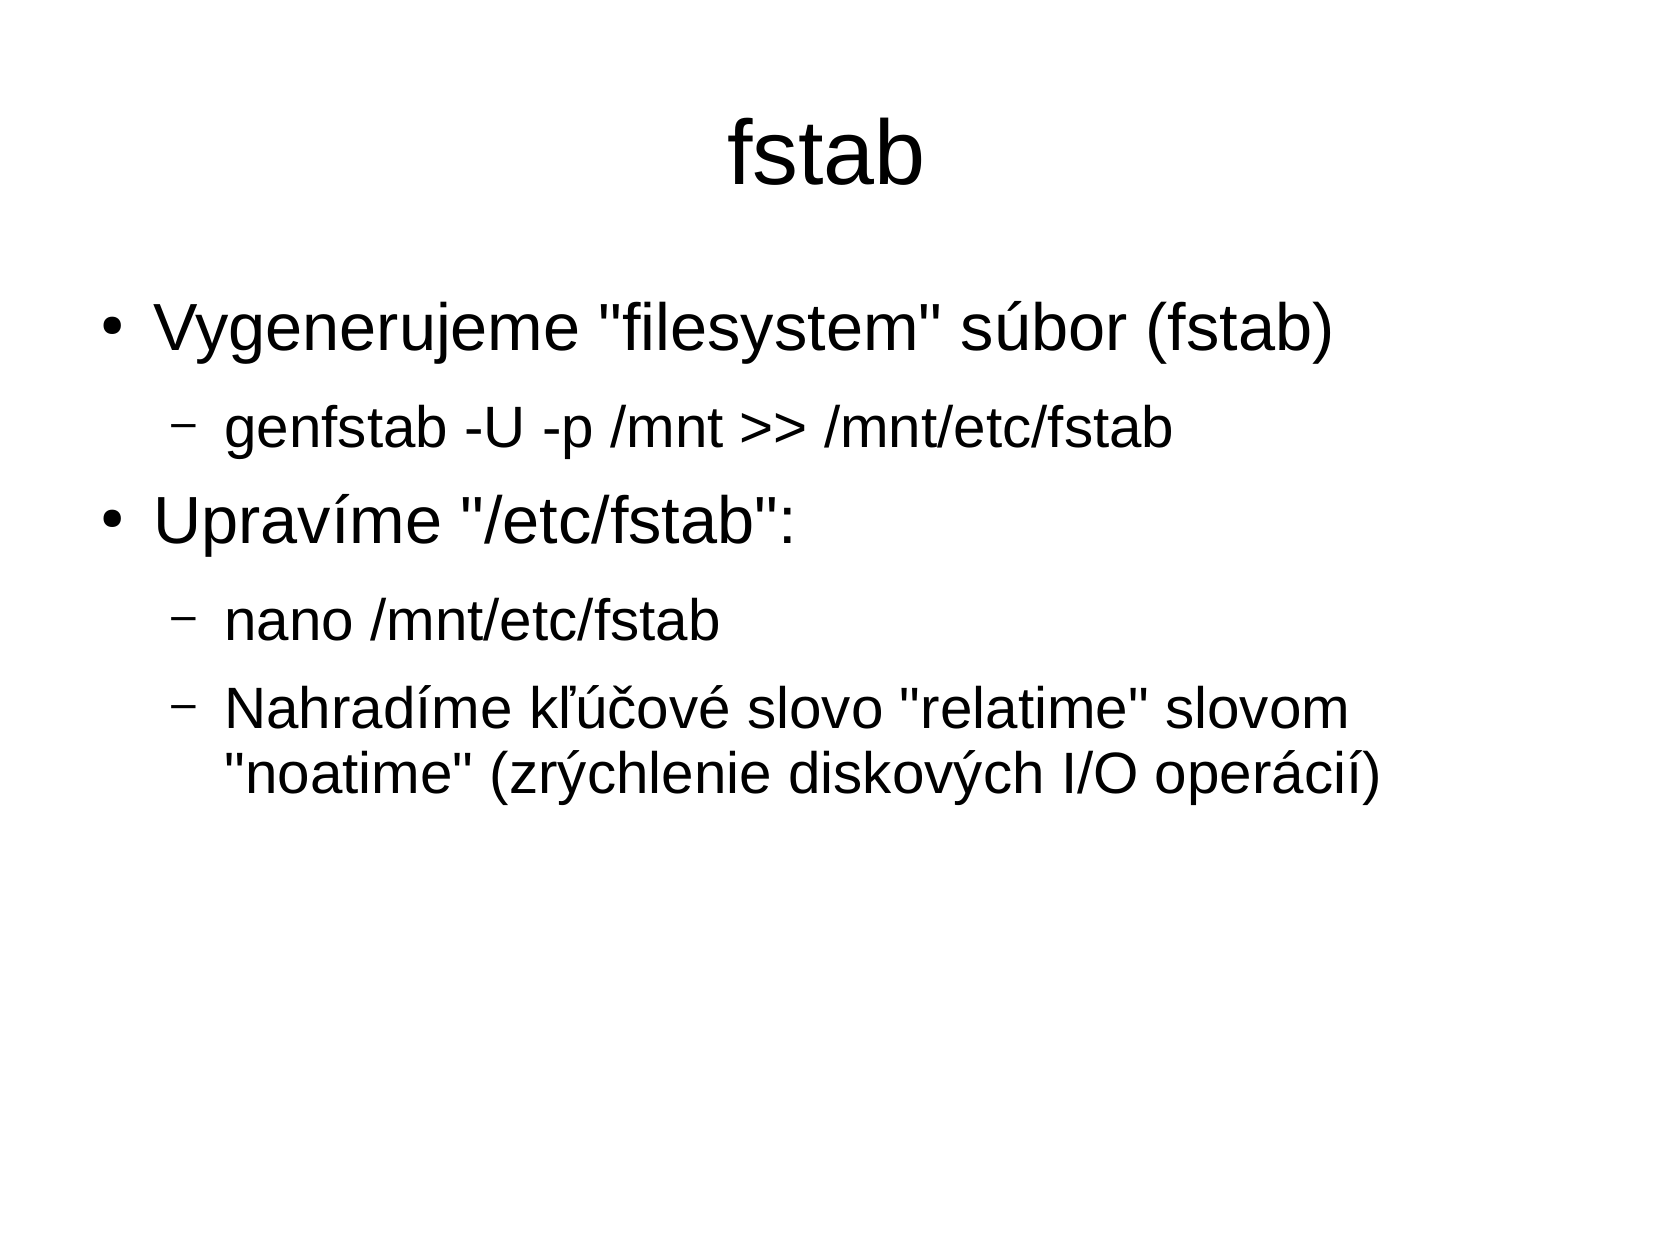

# fstab
Vygenerujeme "filesystem" súbor (fstab)
genfstab -U -p /mnt >> /mnt/etc/fstab
Upravíme "/etc/fstab":
nano /mnt/etc/fstab
Nahradíme kľúčové slovo "relatime" slovom "noatime" (zrýchlenie diskových I/O operácií)